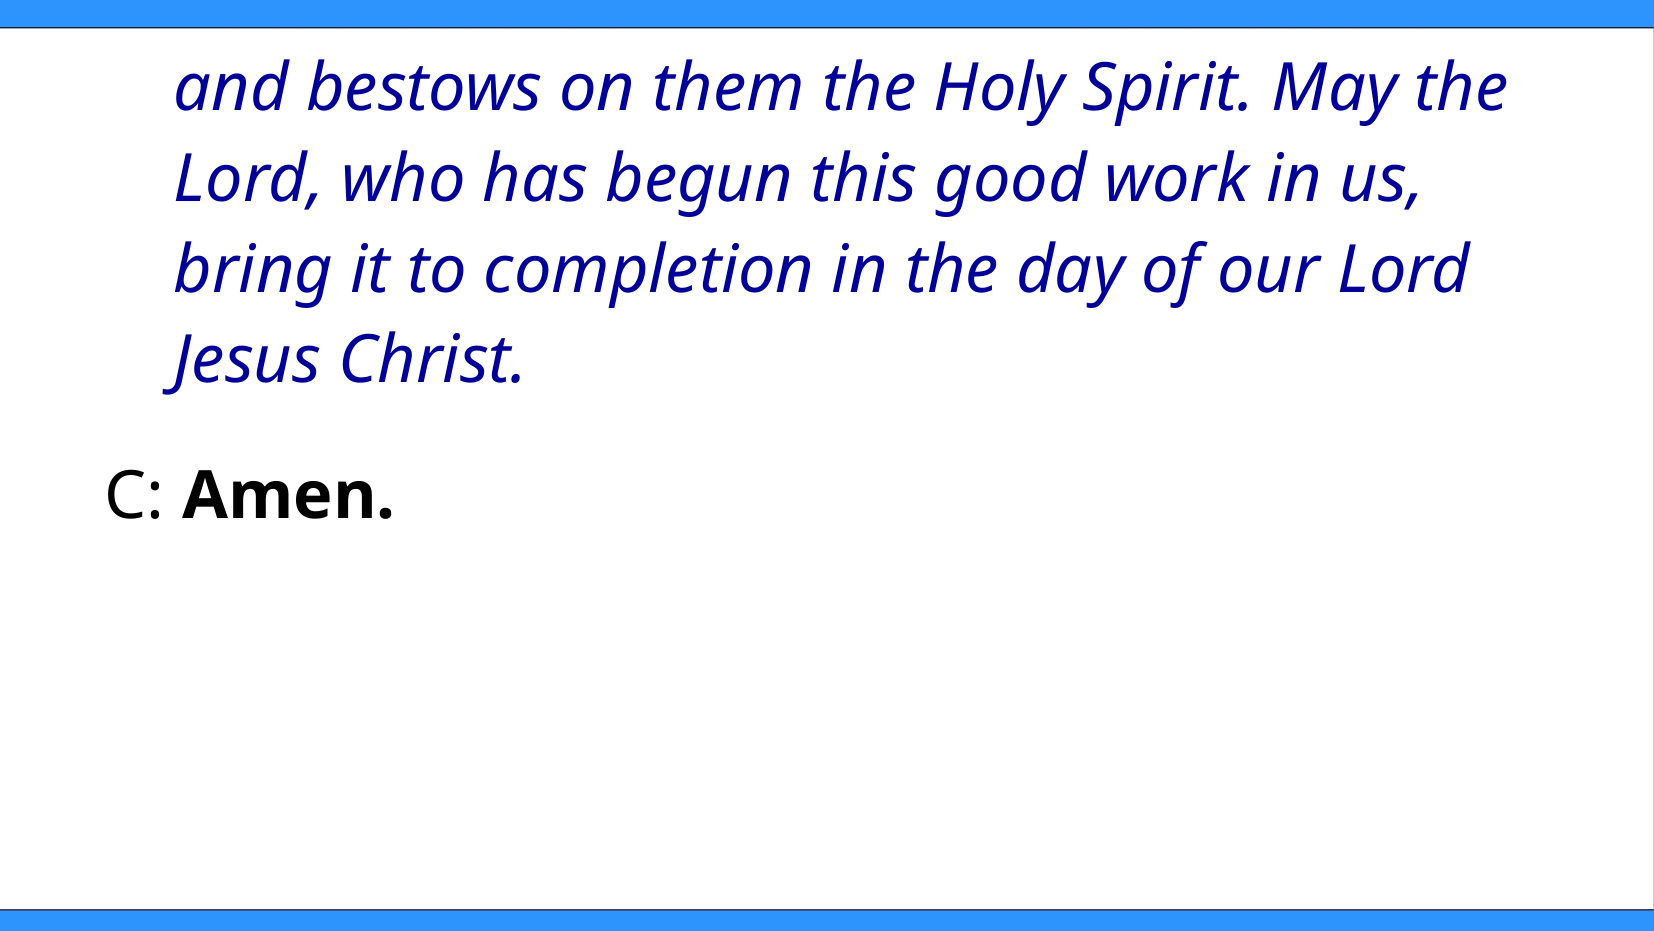

and bestows on them the Holy Spirit. May the
 Lord, who has begun this good work in us,
 bring it to completion in the day of our Lord
 Jesus Christ.
C: Amen.